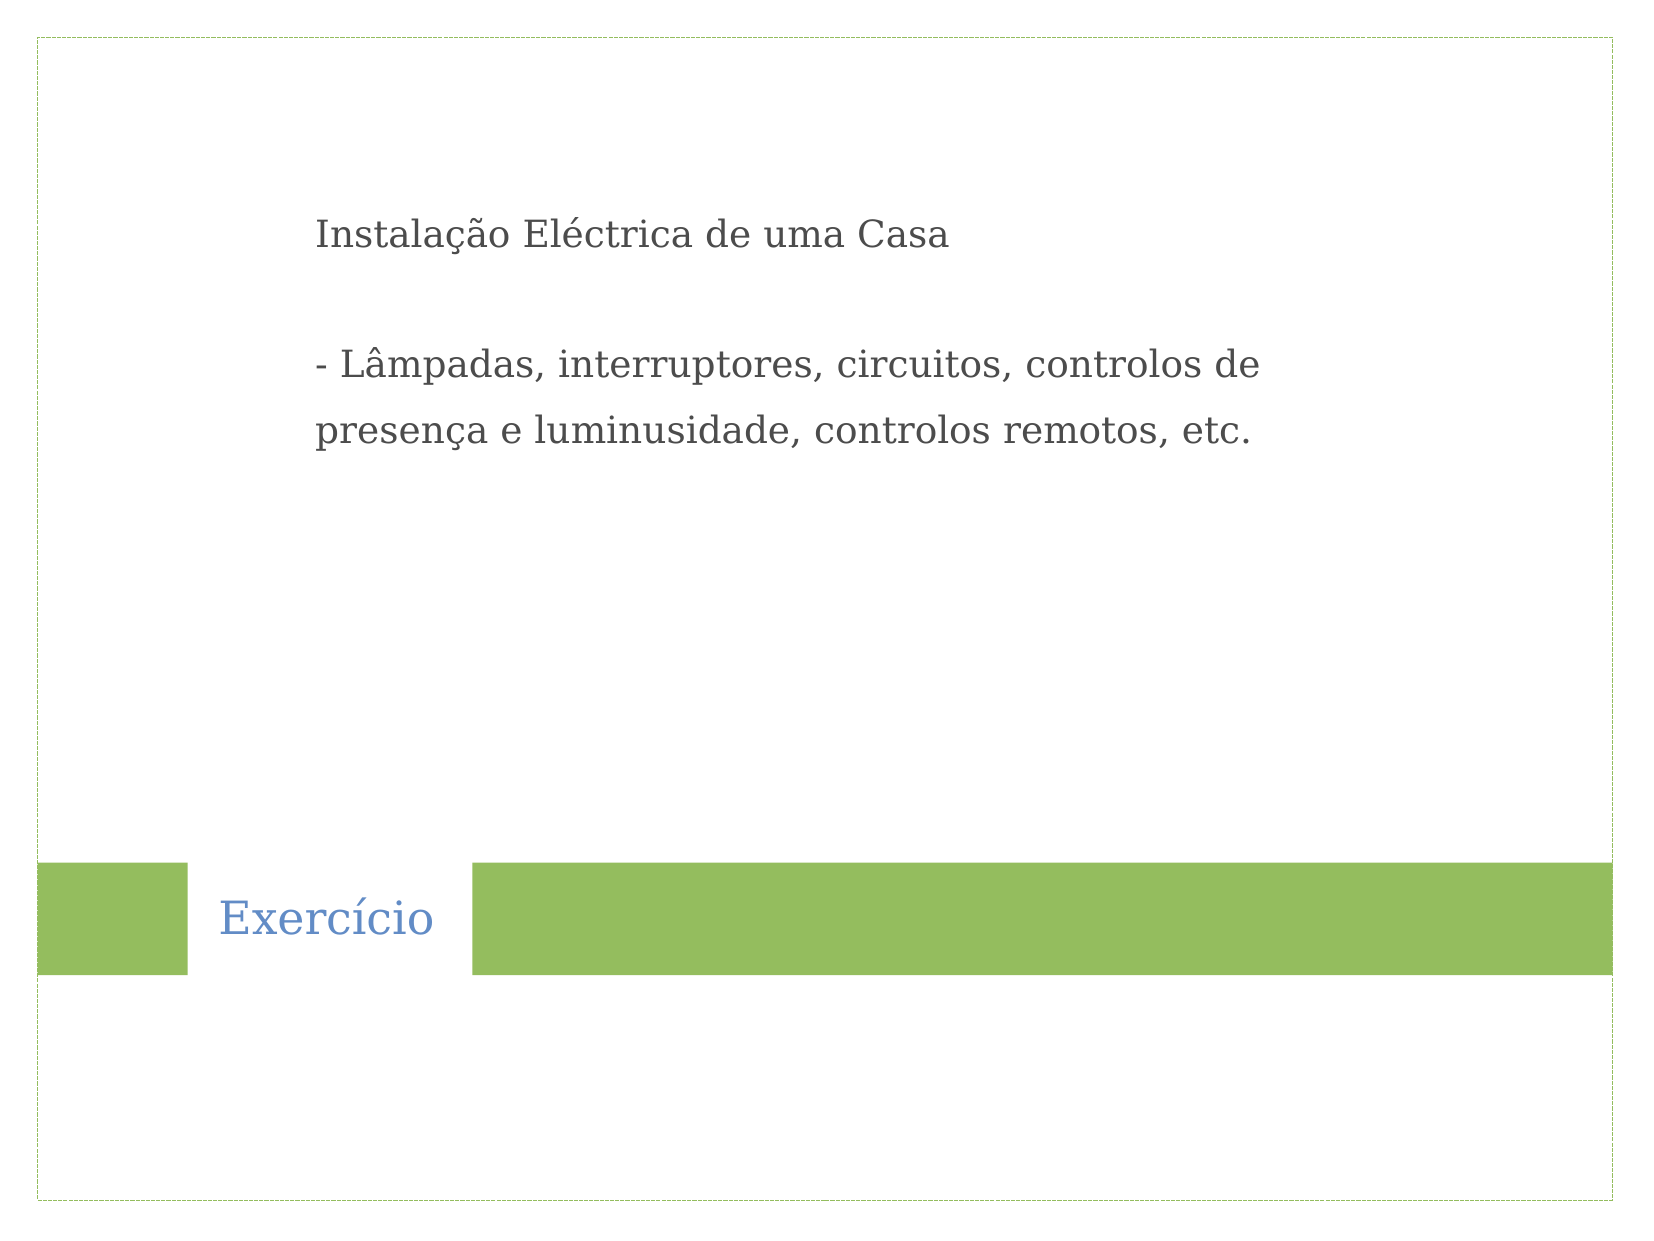

Instalação Eléctrica de uma Casa
- Lâmpadas, interruptores, circuitos, controlos de presença e luminusidade, controlos remotos, etc.
Exercício